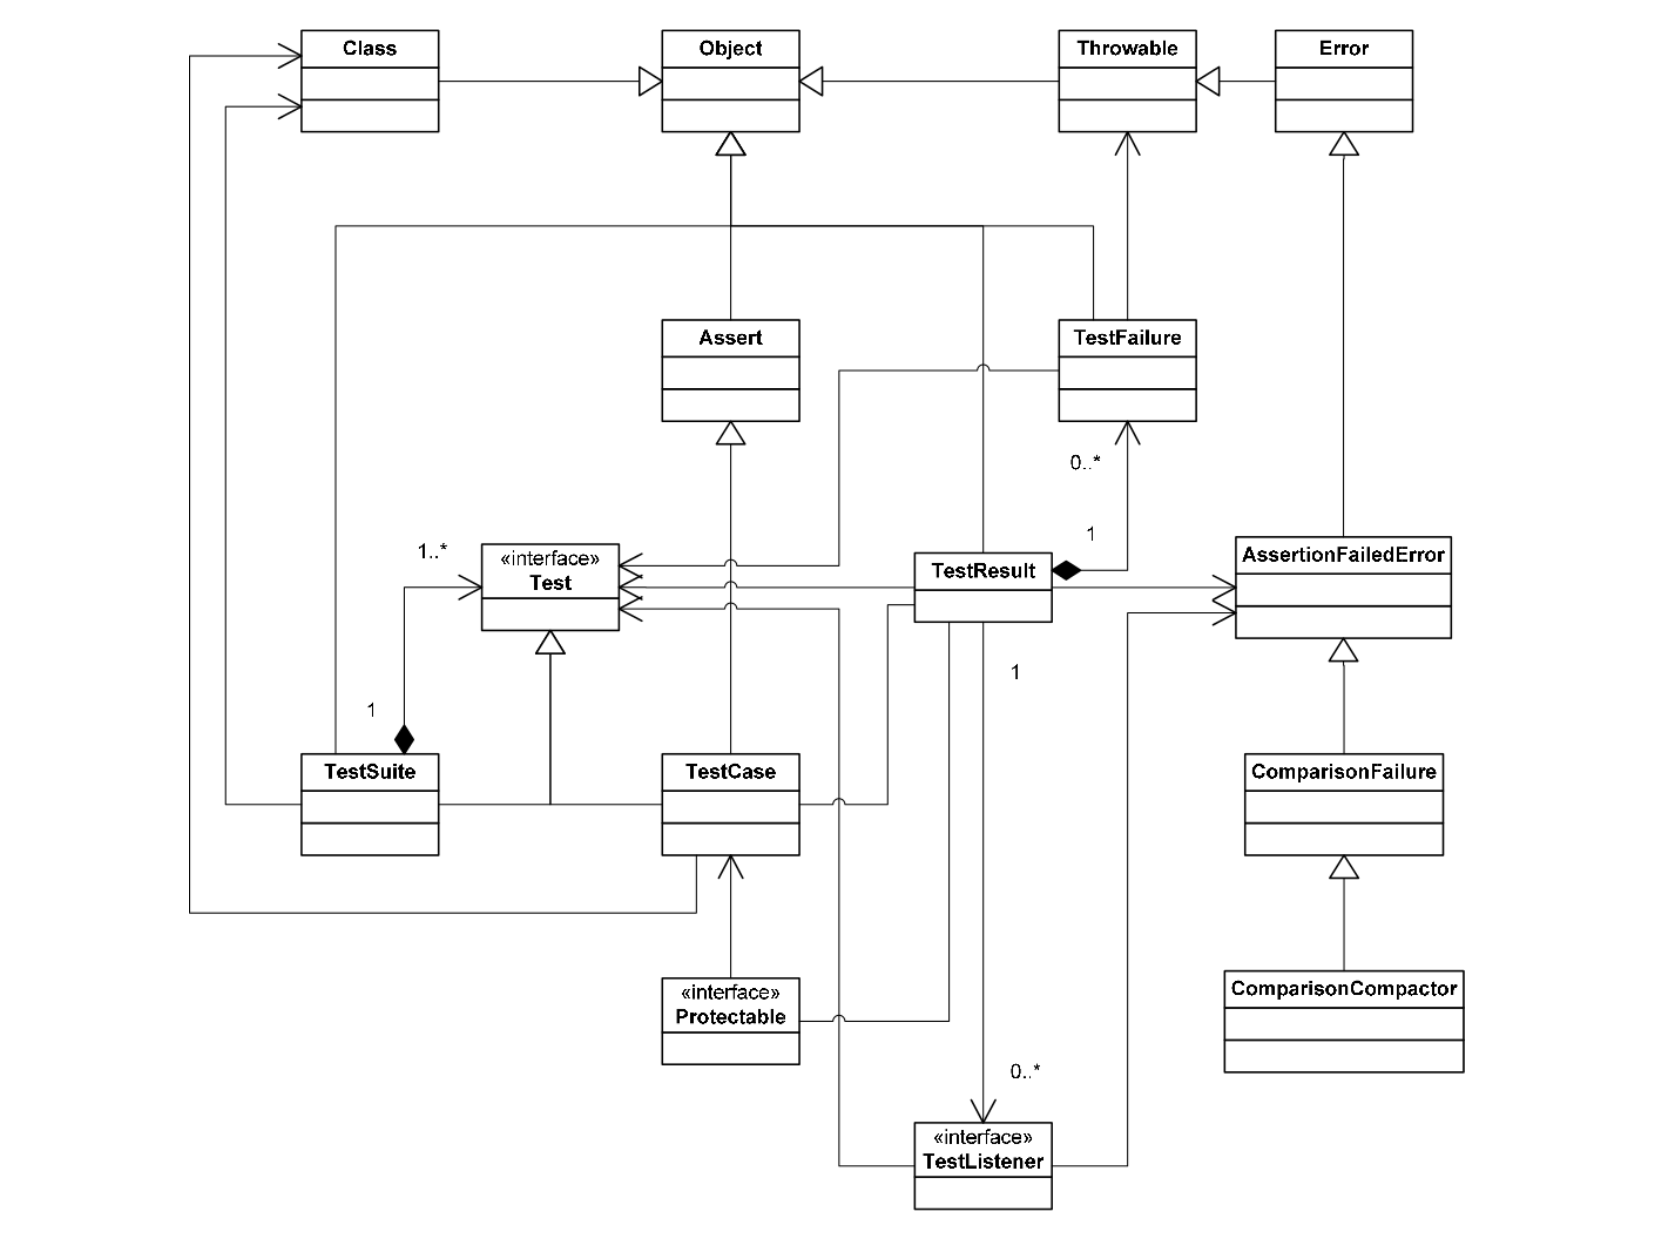

# JUnit Design Patterns Applied
Advanced Design and Programming
© 2018 Dirk Riehle - All Rights Reserved
31